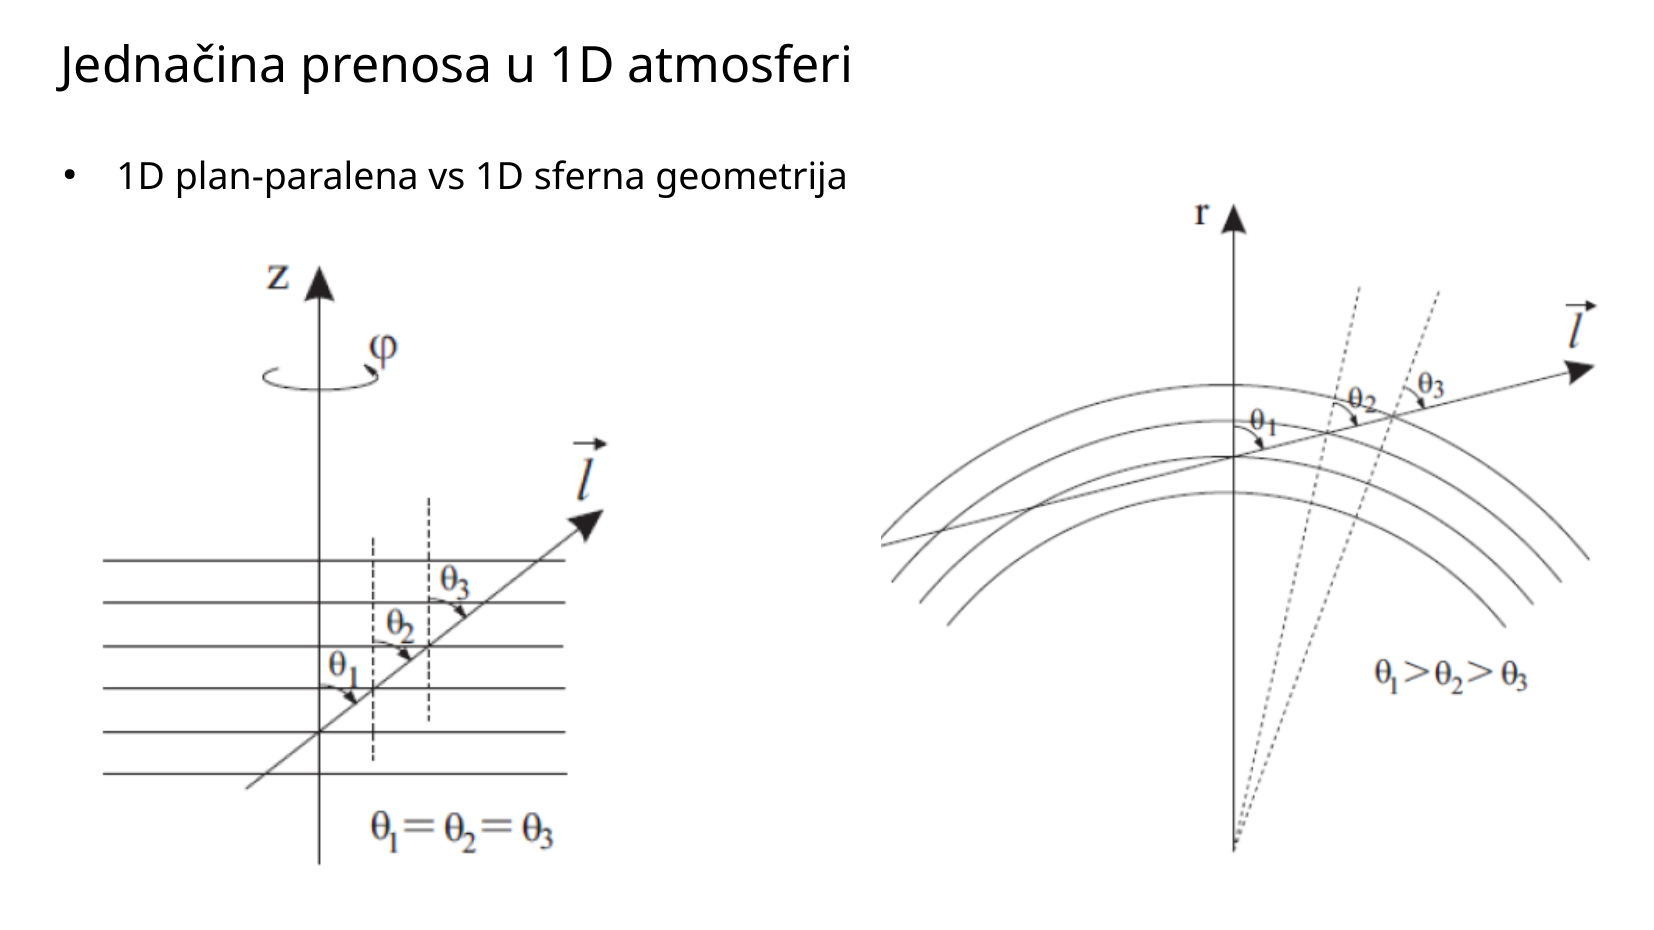

# Jednačina prenosa u 1D atmosferi
1D plan-paralena vs 1D sferna geometrija